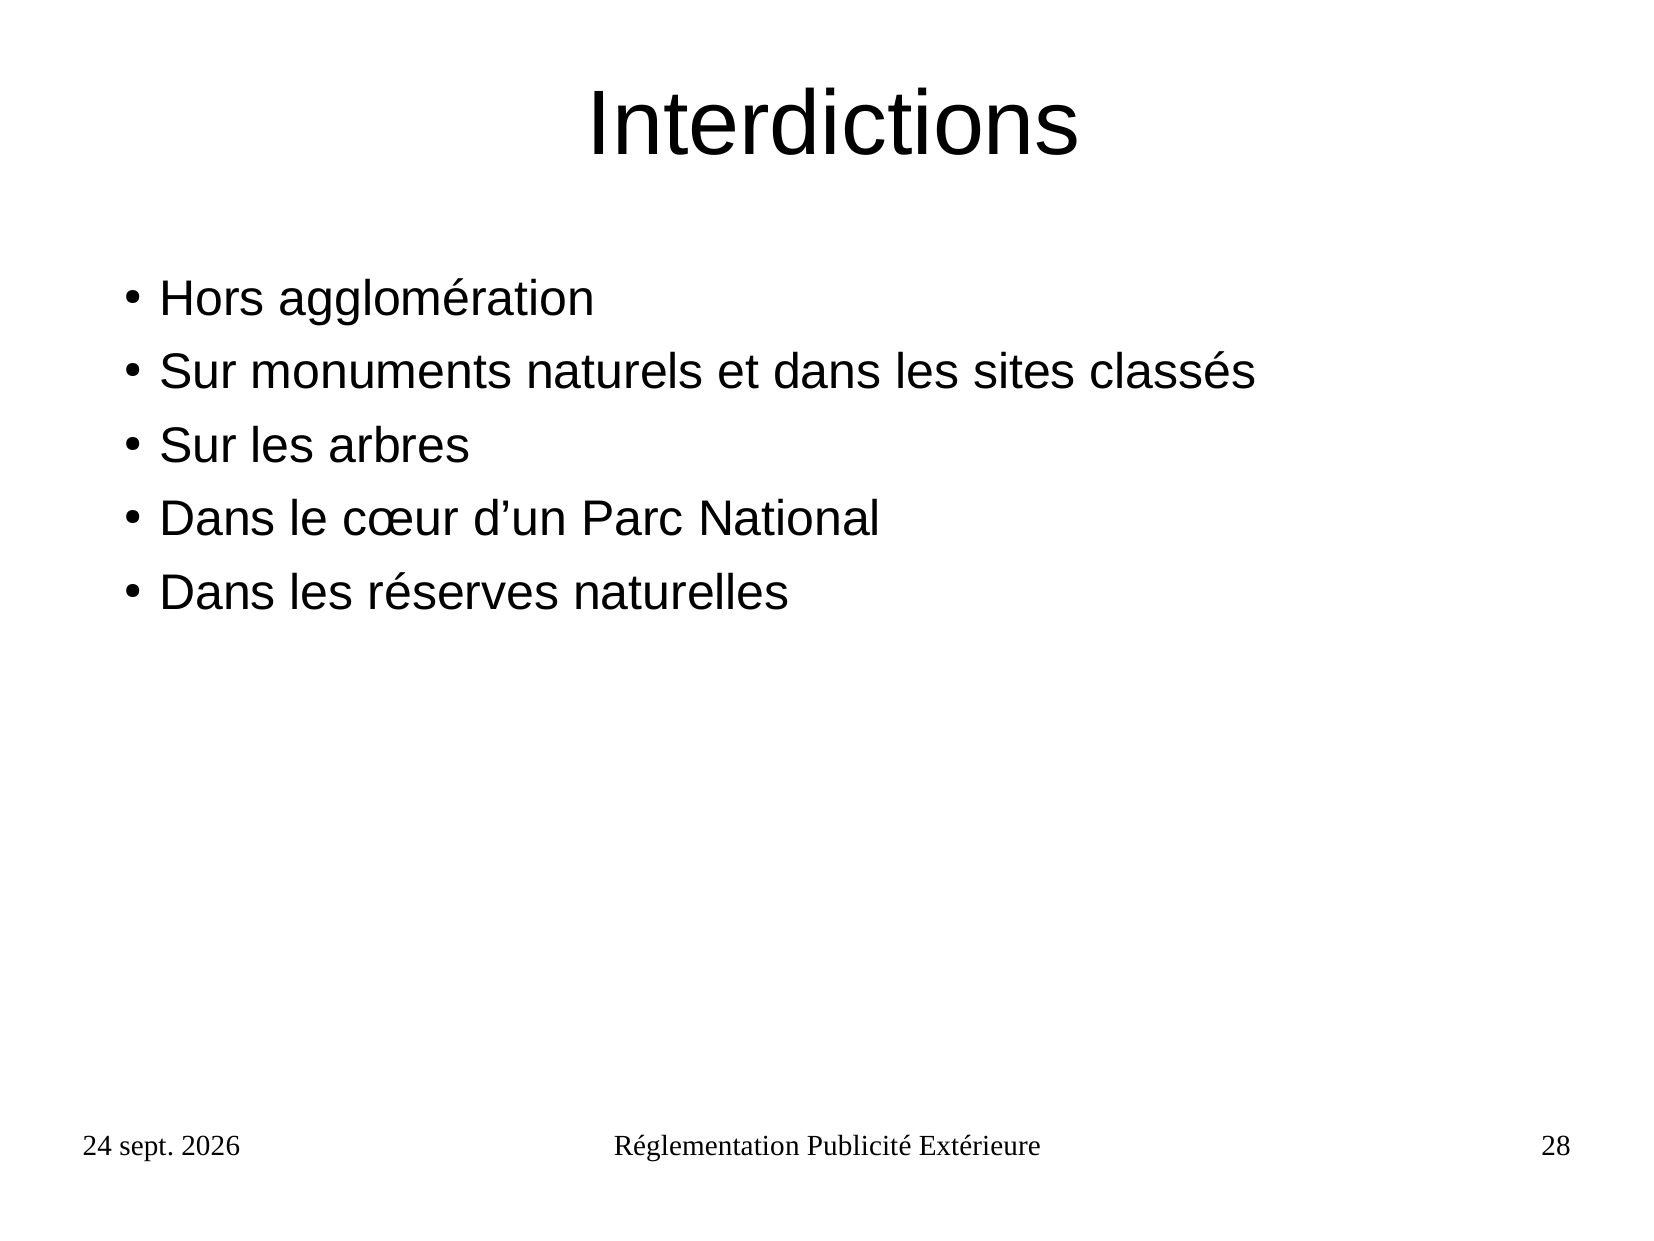

# Interdictions
Hors agglomération
Sur monuments naturels et dans les sites classés
Sur les arbres
Dans le cœur d’un Parc National
Dans les réserves naturelles
Réglementation Publicité Extérieure
28